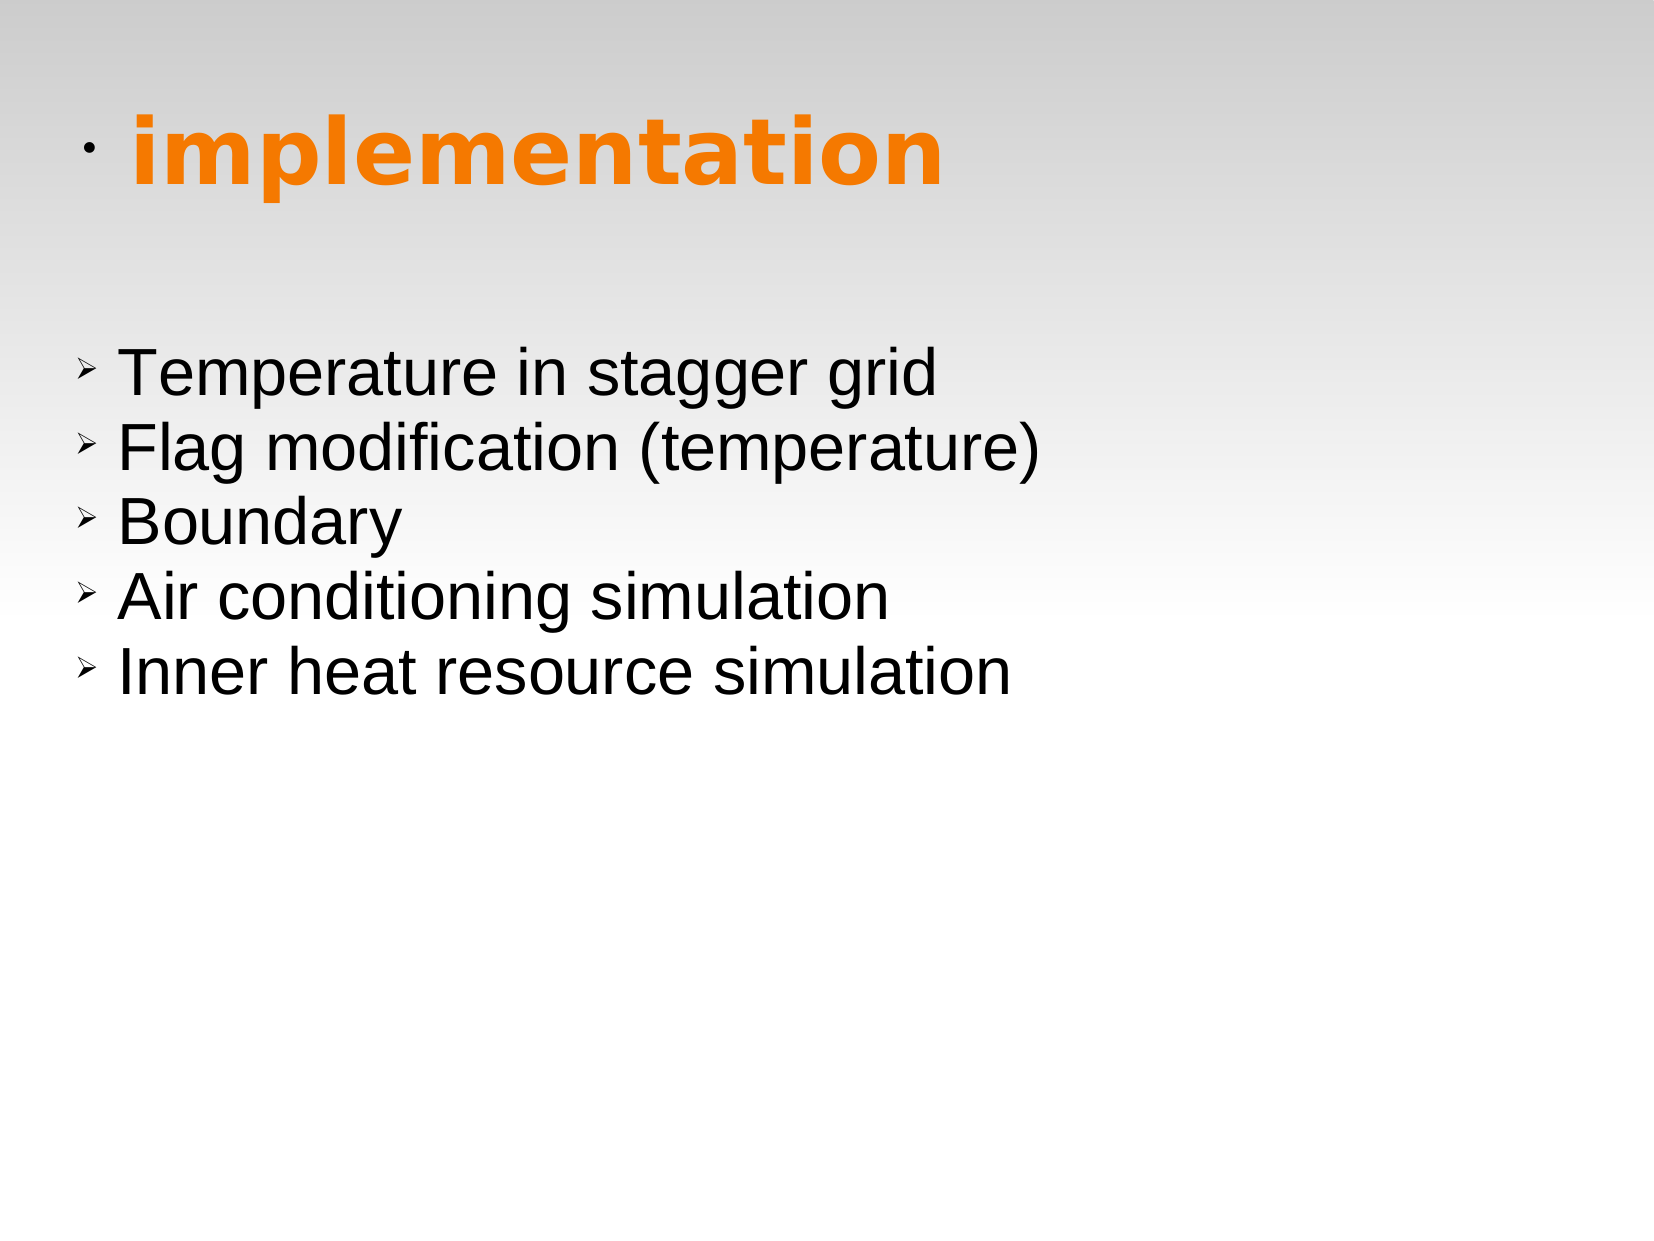

# implementation
 Temperature in stagger grid
 Flag modification (temperature)
 Boundary
 Air conditioning simulation
 Inner heat resource simulation